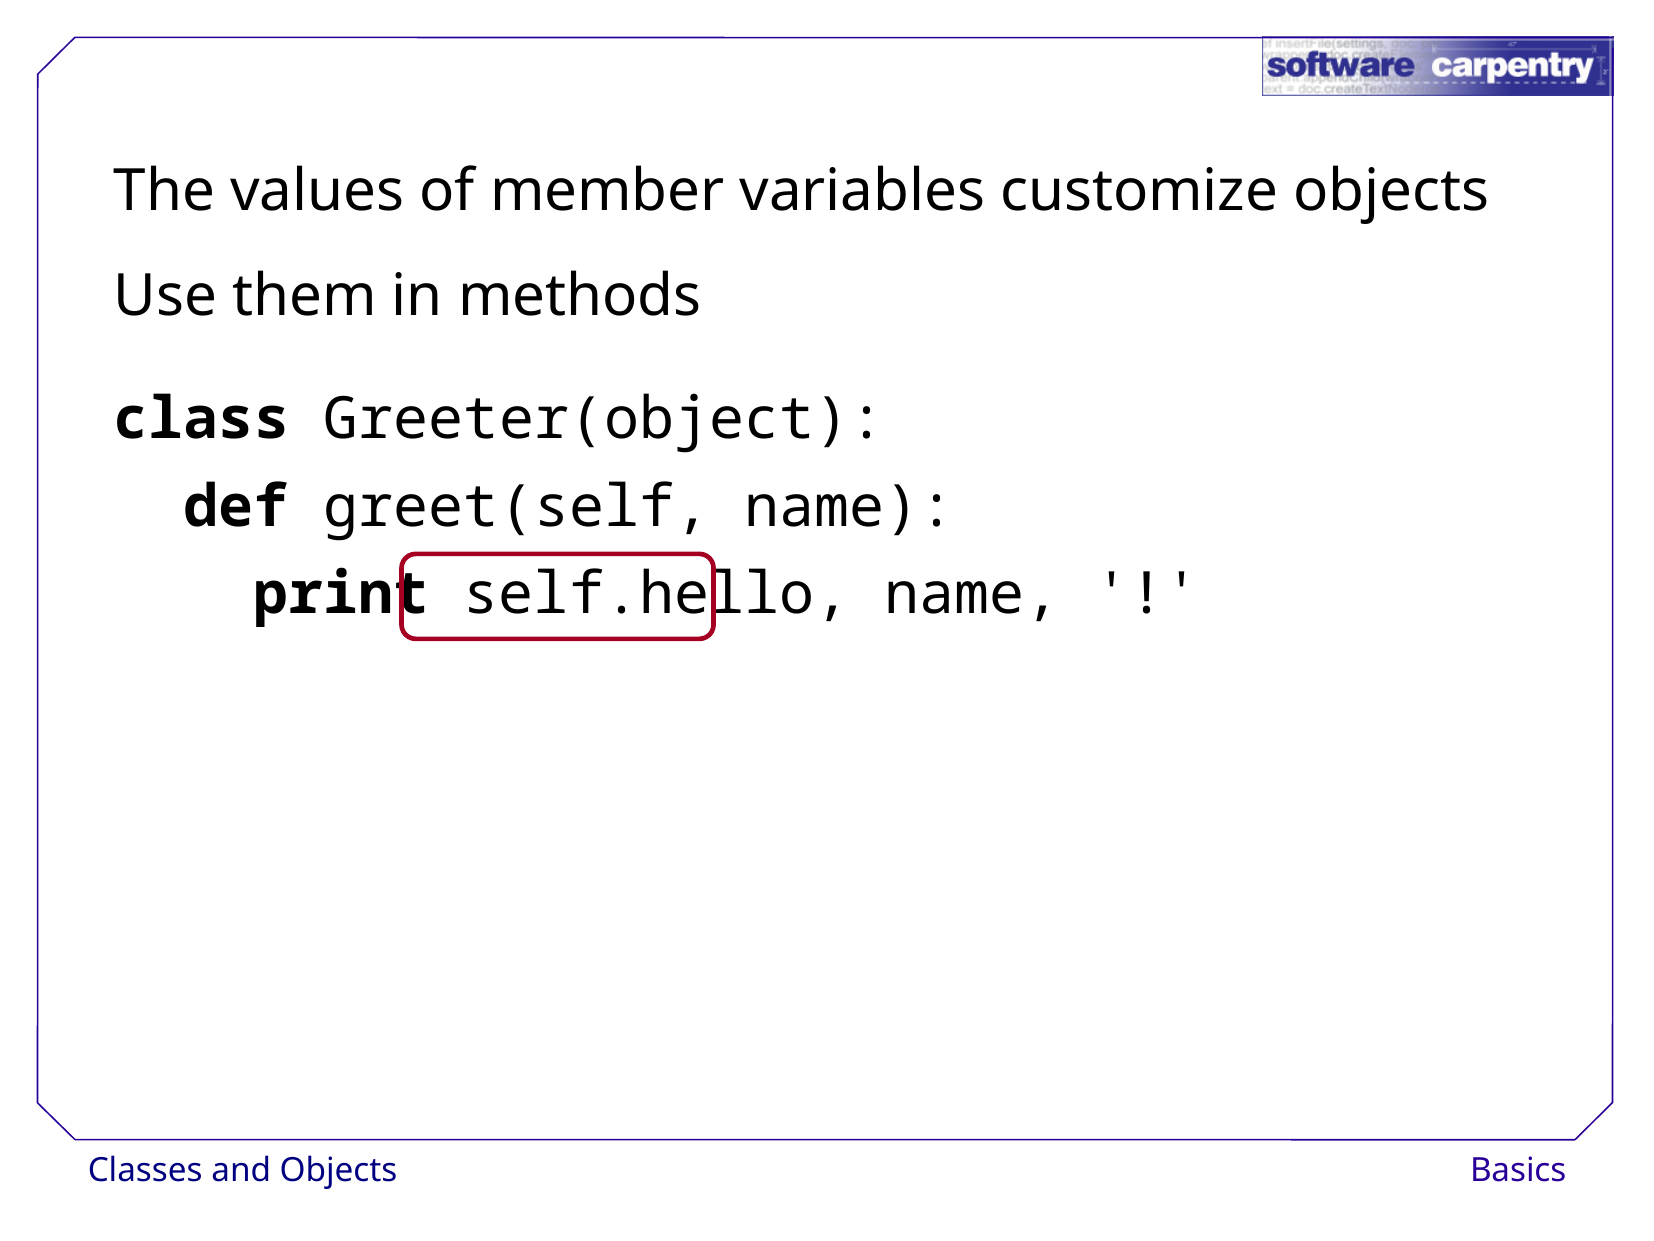

The values of member variables customize objects
Use them in methods
class Greeter(object):
 def greet(self, name):
 print self.hello, name, '!'